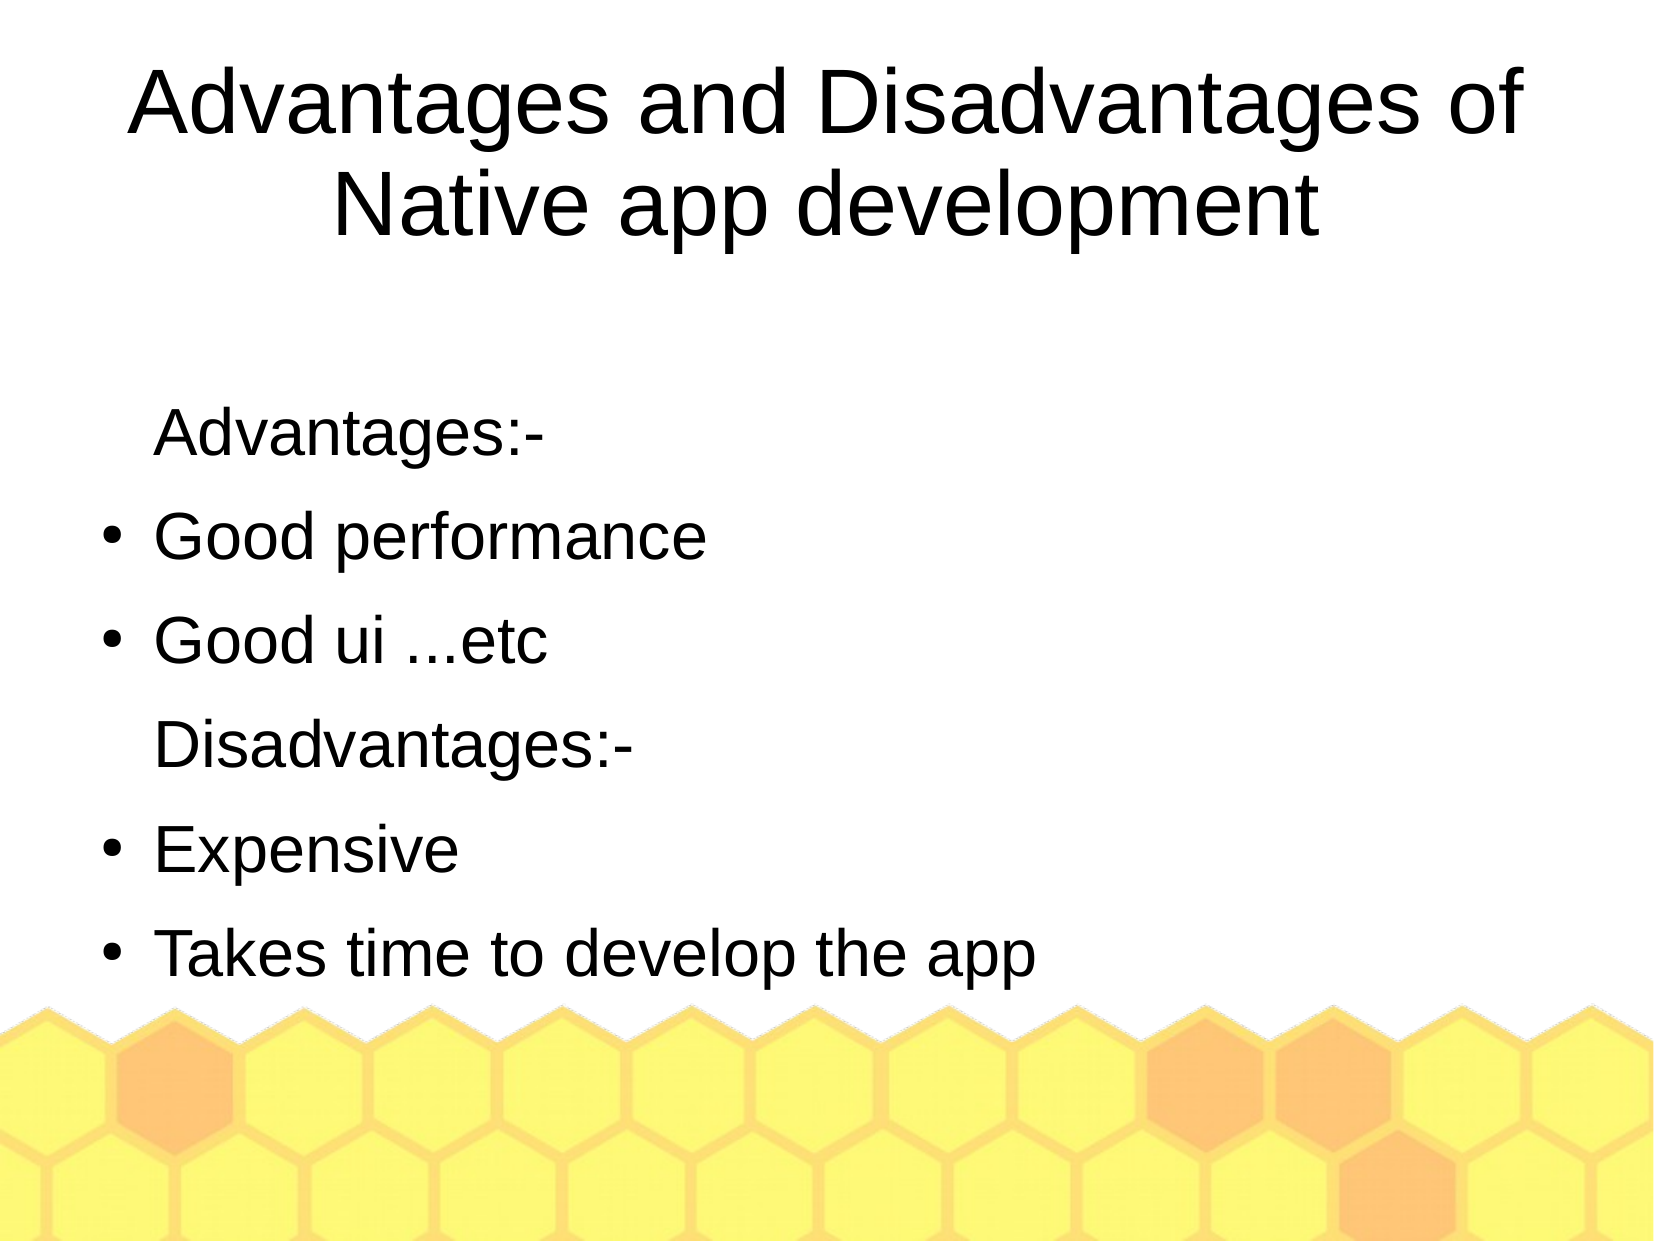

# Advantages and Disadvantages of Native app development
Advantages:-
Good performance
Good ui ...etc
Disadvantages:-
Expensive
Takes time to develop the app